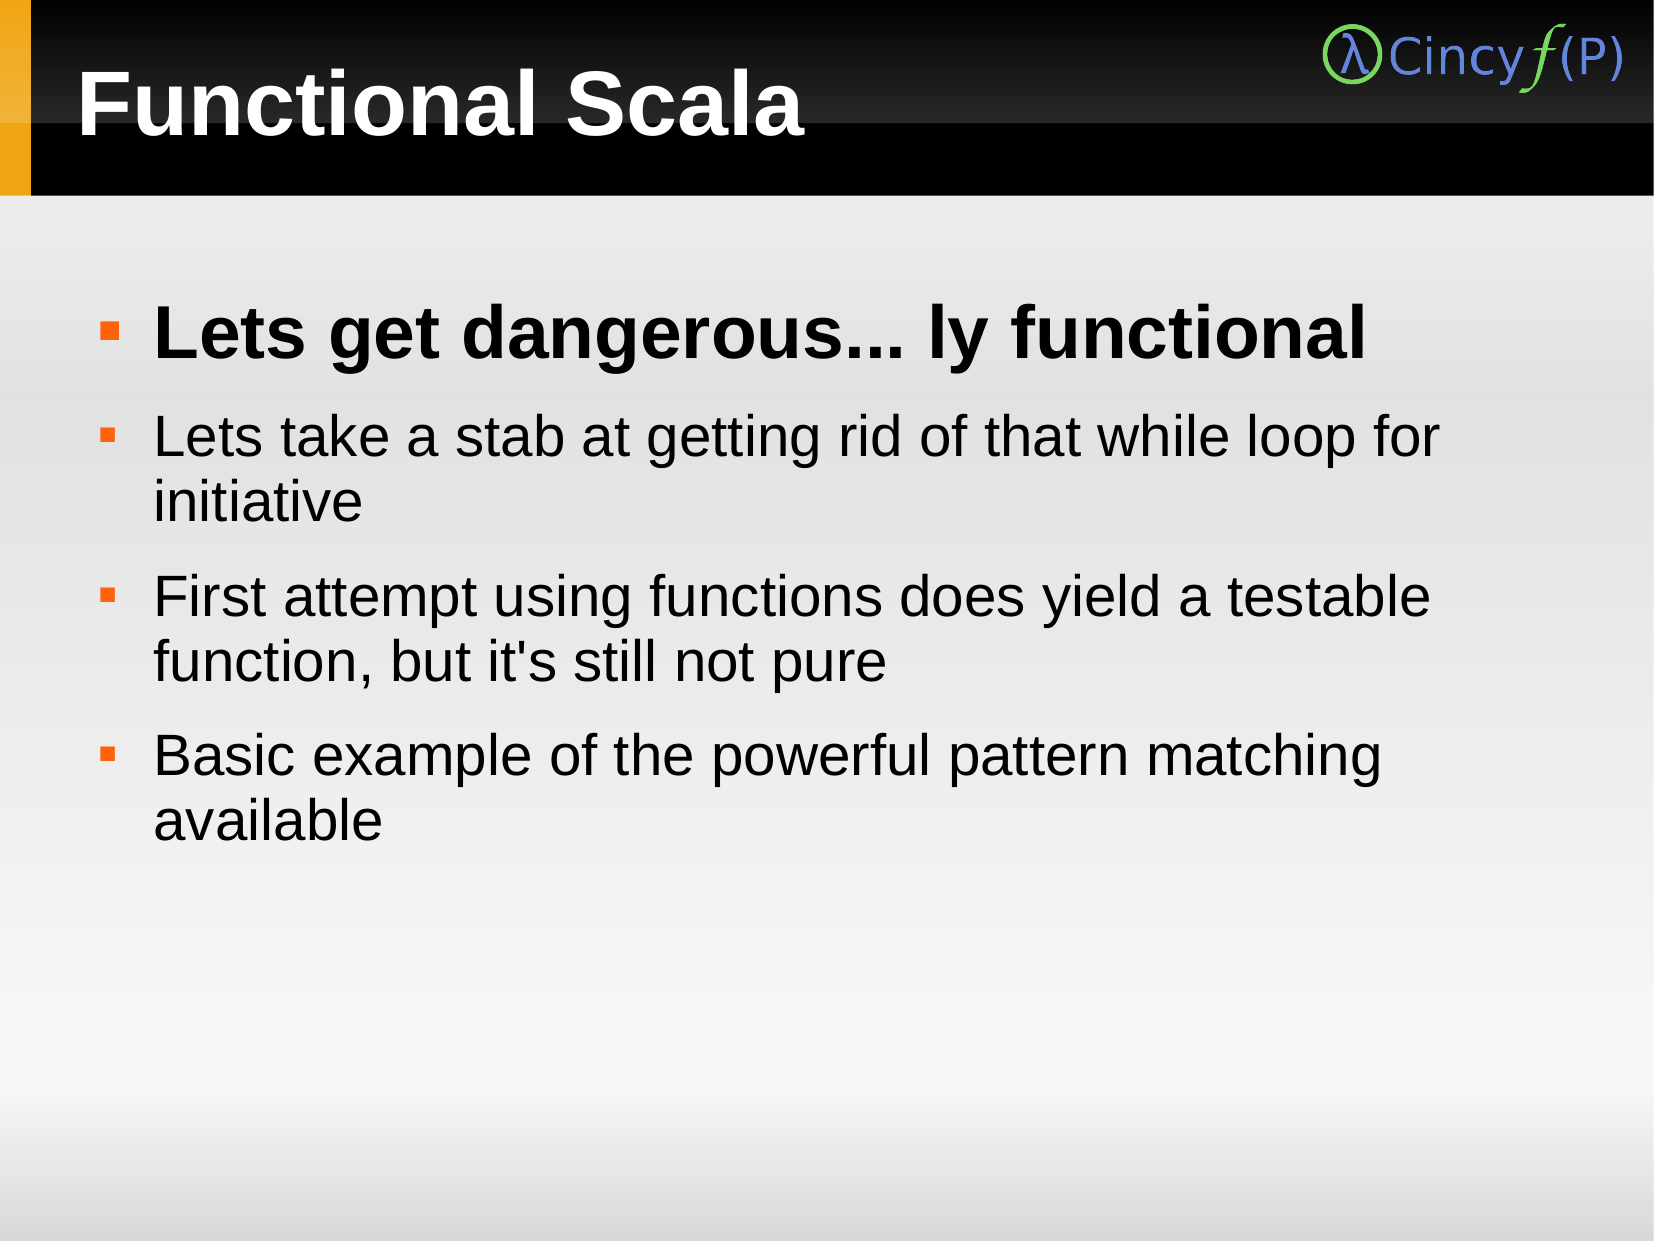

# Functional Scala
Lets get dangerous... ly functional
Lets take a stab at getting rid of that while loop for initiative
First attempt using functions does yield a testable function, but it's still not pure
Basic example of the powerful pattern matching available